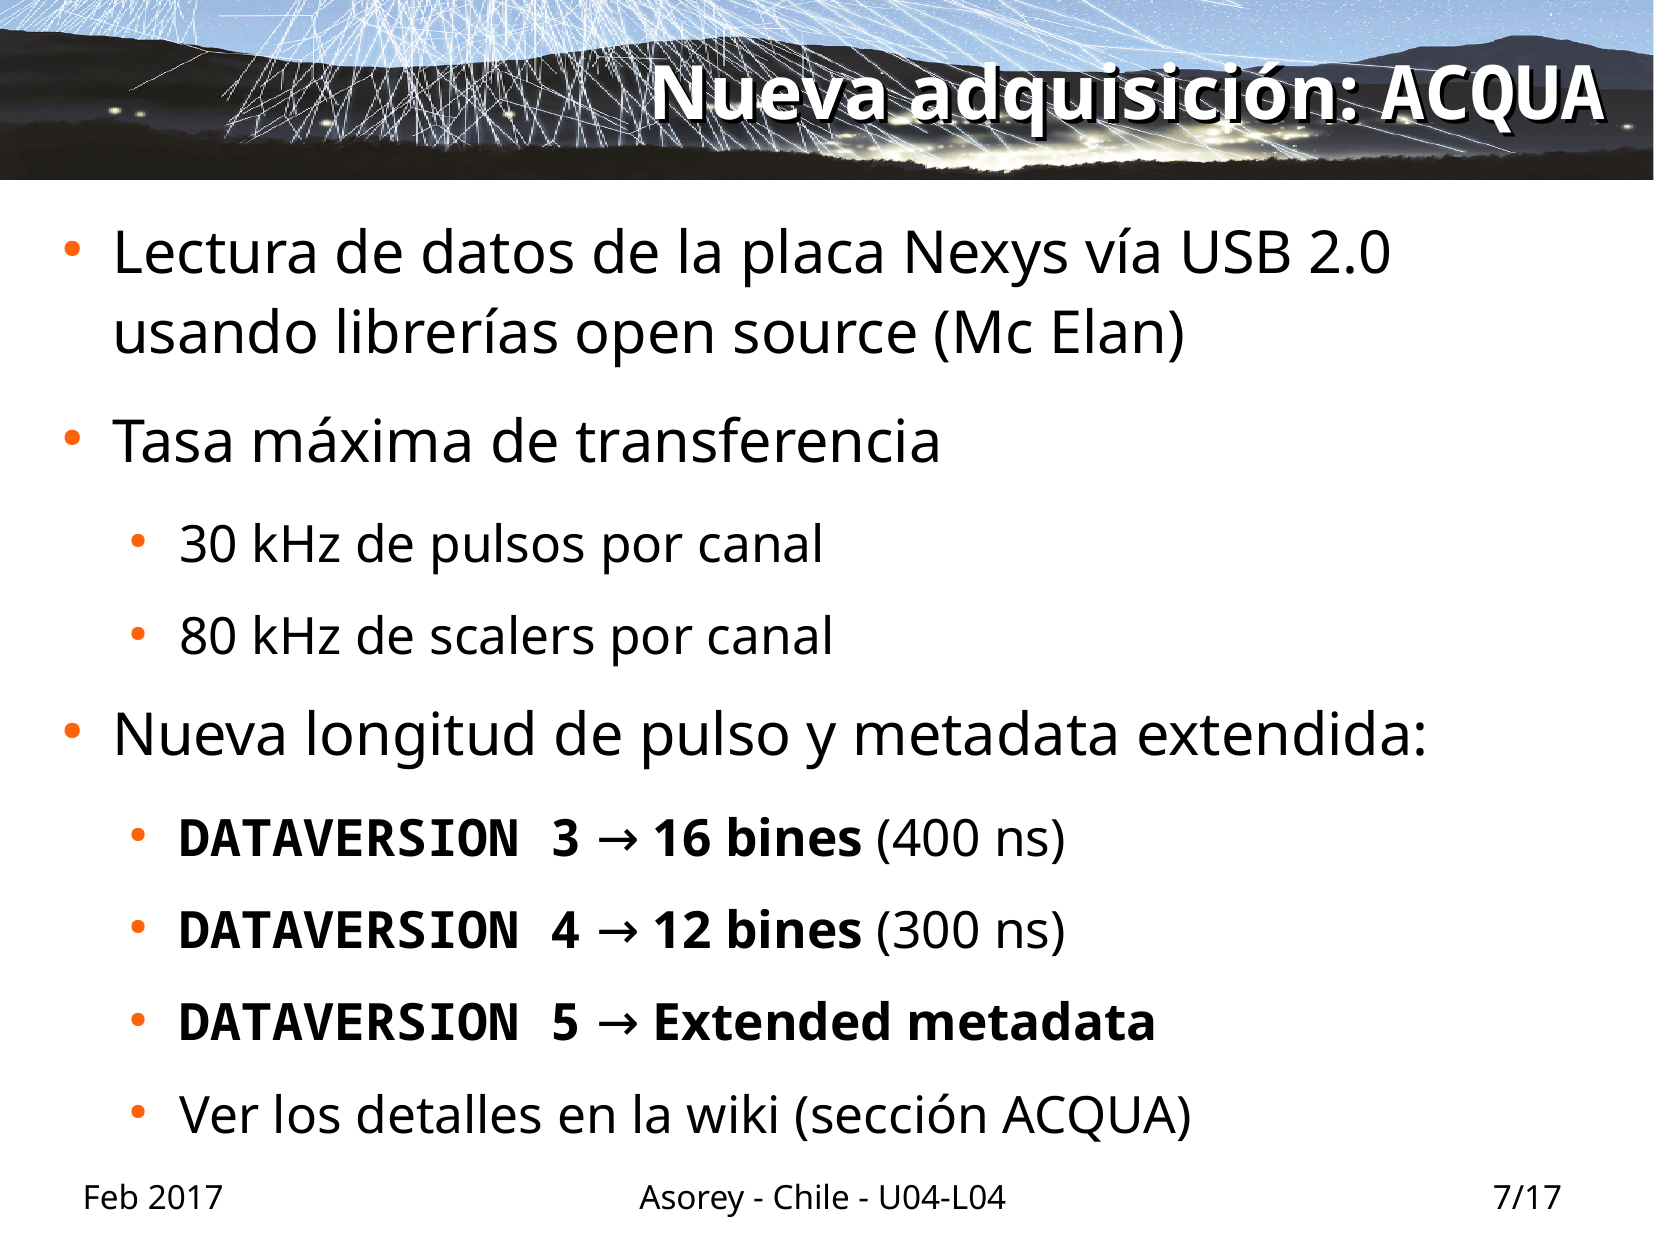

# Nueva adquisición: ACQUA
Lectura de datos de la placa Nexys vía USB 2.0 usando librerías open source (Mc Elan)
Tasa máxima de transferencia
30 kHz de pulsos por canal
80 kHz de scalers por canal
Nueva longitud de pulso y metadata extendida:
DATAVERSION 3 → 16 bines (400 ns)
DATAVERSION 4 → 12 bines (300 ns)
DATAVERSION 5 → Extended metadata
Ver los detalles en la wiki (sección ACQUA)
Feb 2017
Asorey - Chile - U04-L04
7